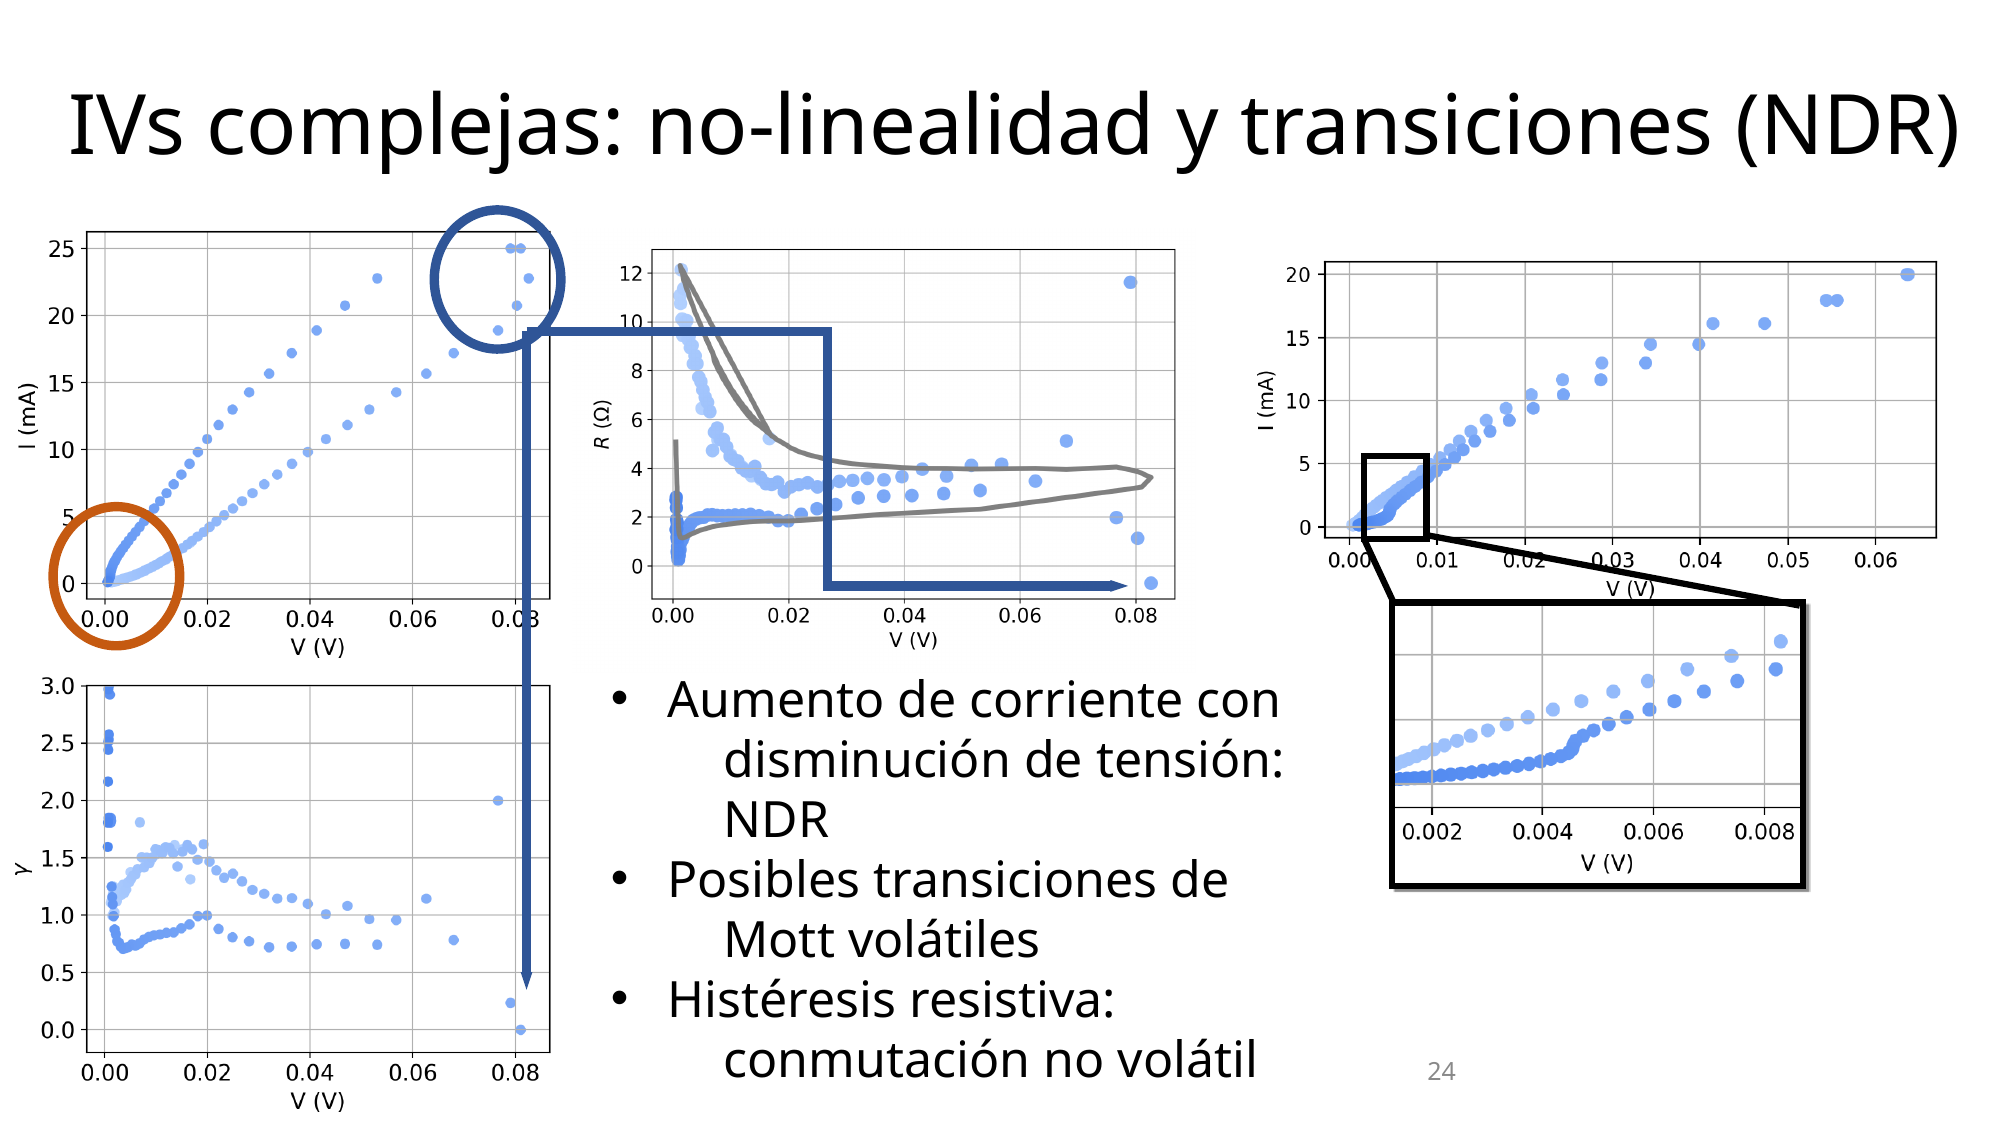

# IVs complejas: no-linealidad y transiciones (NDR)
Aumento de corriente con disminución de tensión: NDR
Posibles transiciones de Mott volátiles
Histéresis resistiva: conmutación no volátil